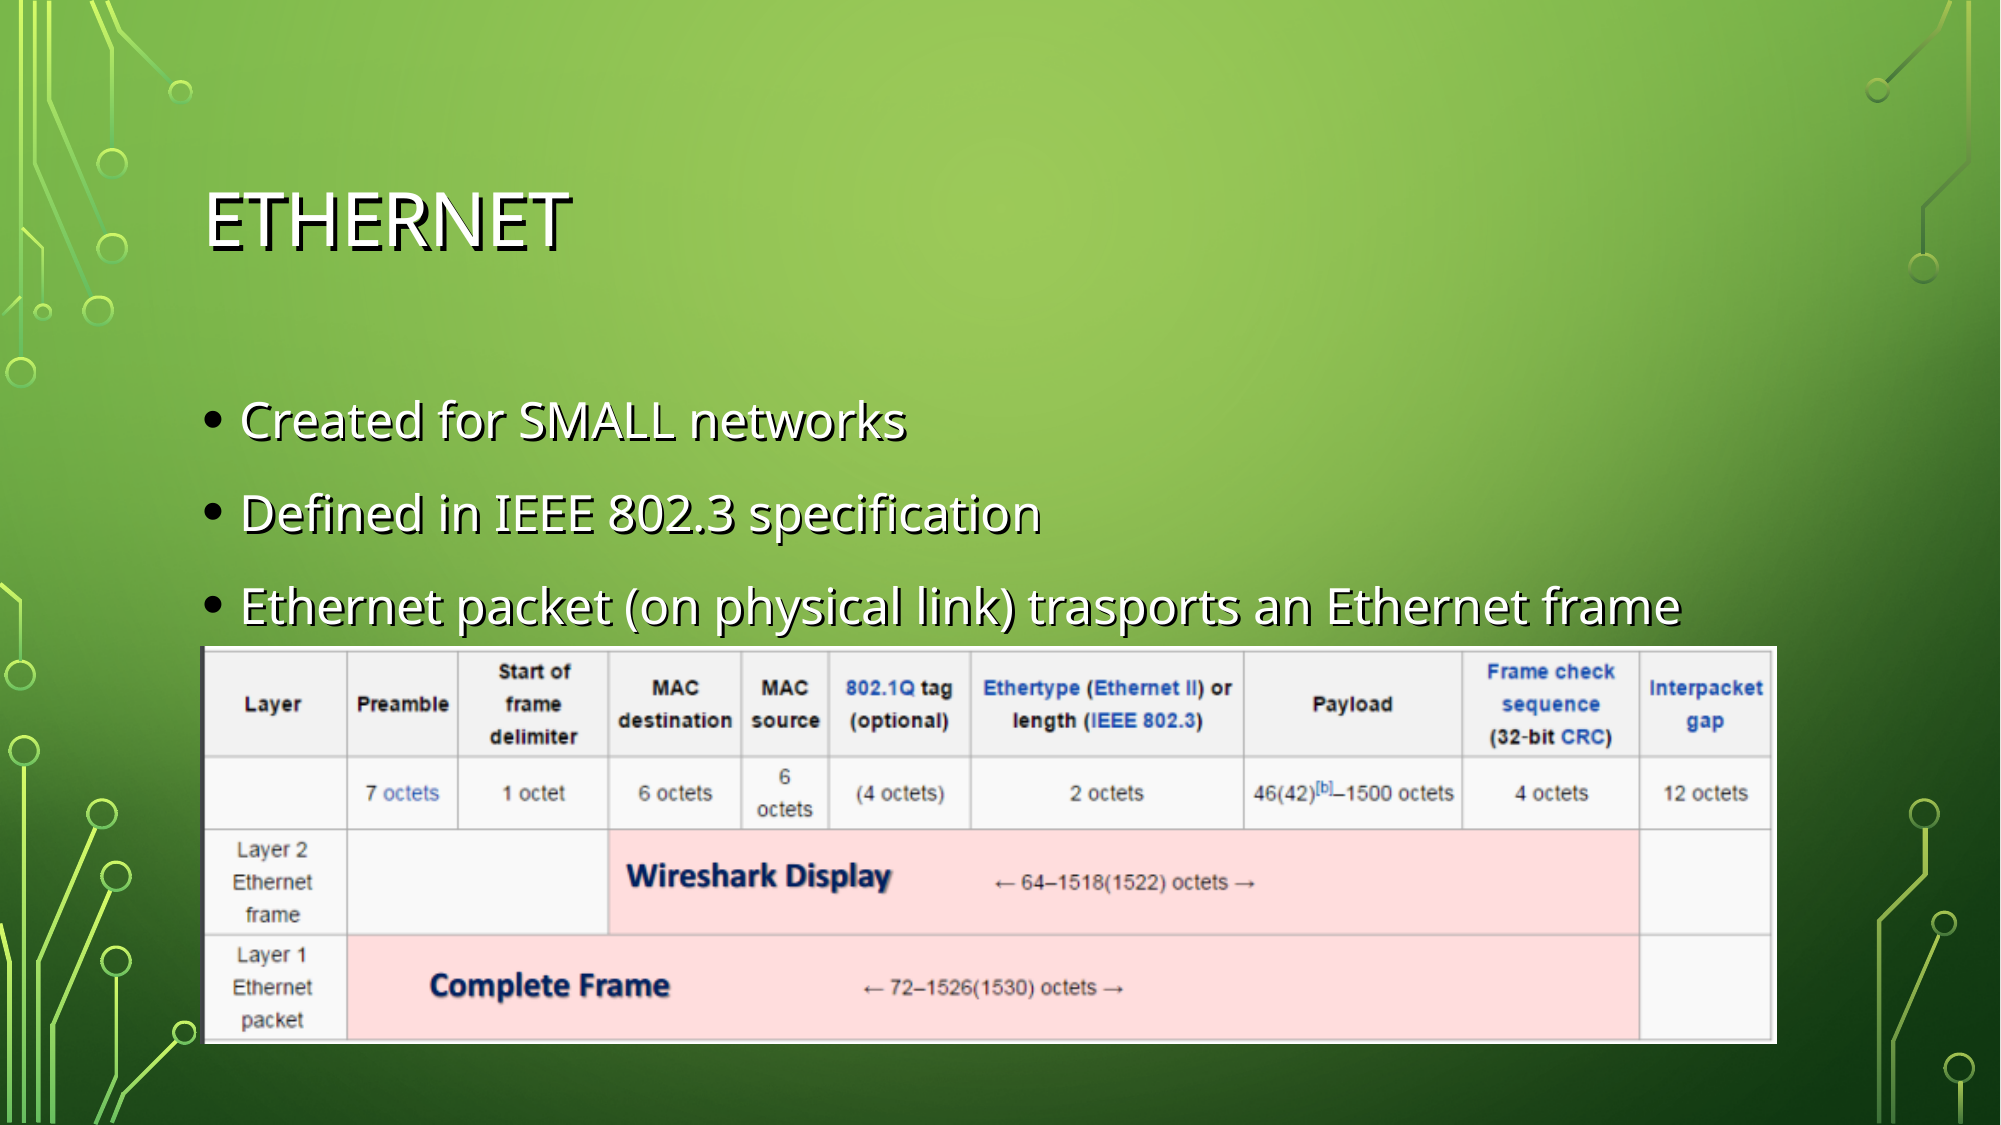

# ETHERNET
Created for SMALL networks
Defined in IEEE 802.3 specification
Ethernet packet (on physical link) trasports an Ethernet frame